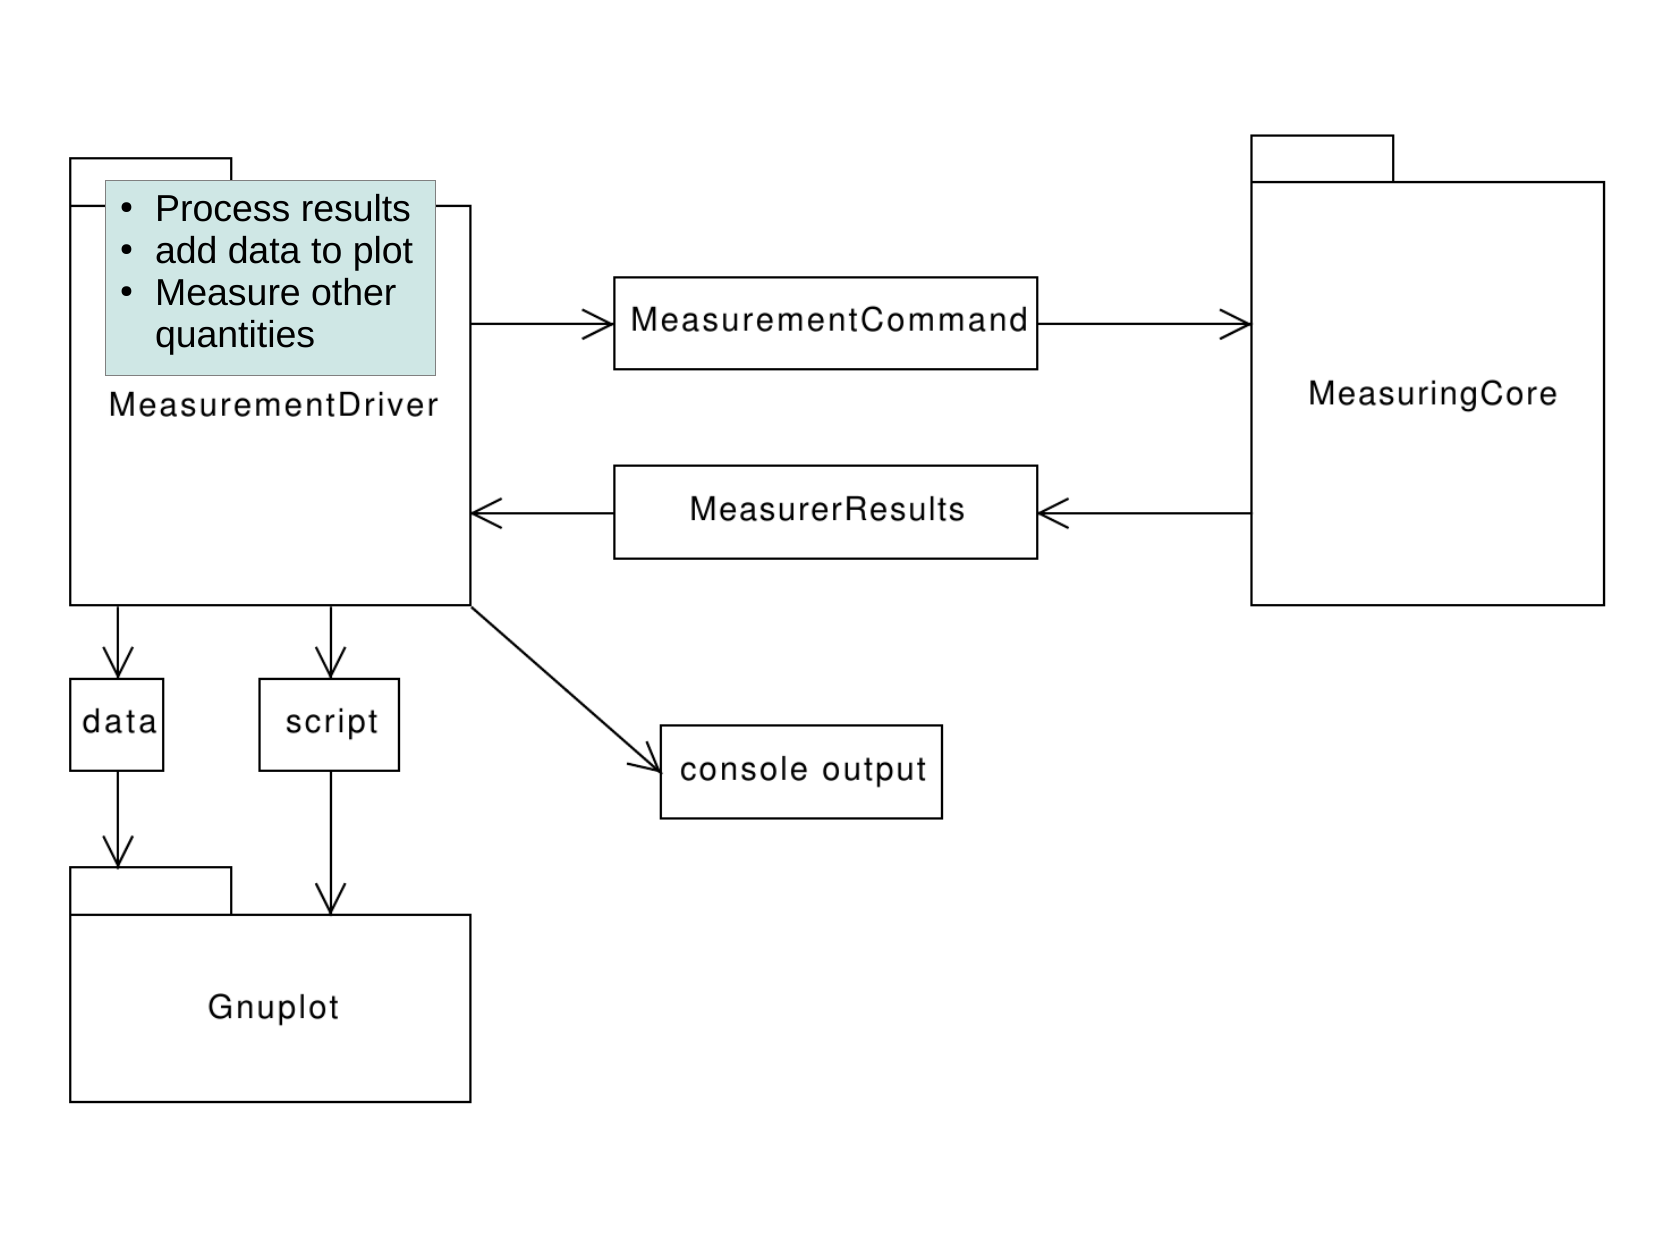

Process results
add data to plot
Measure other
quantities